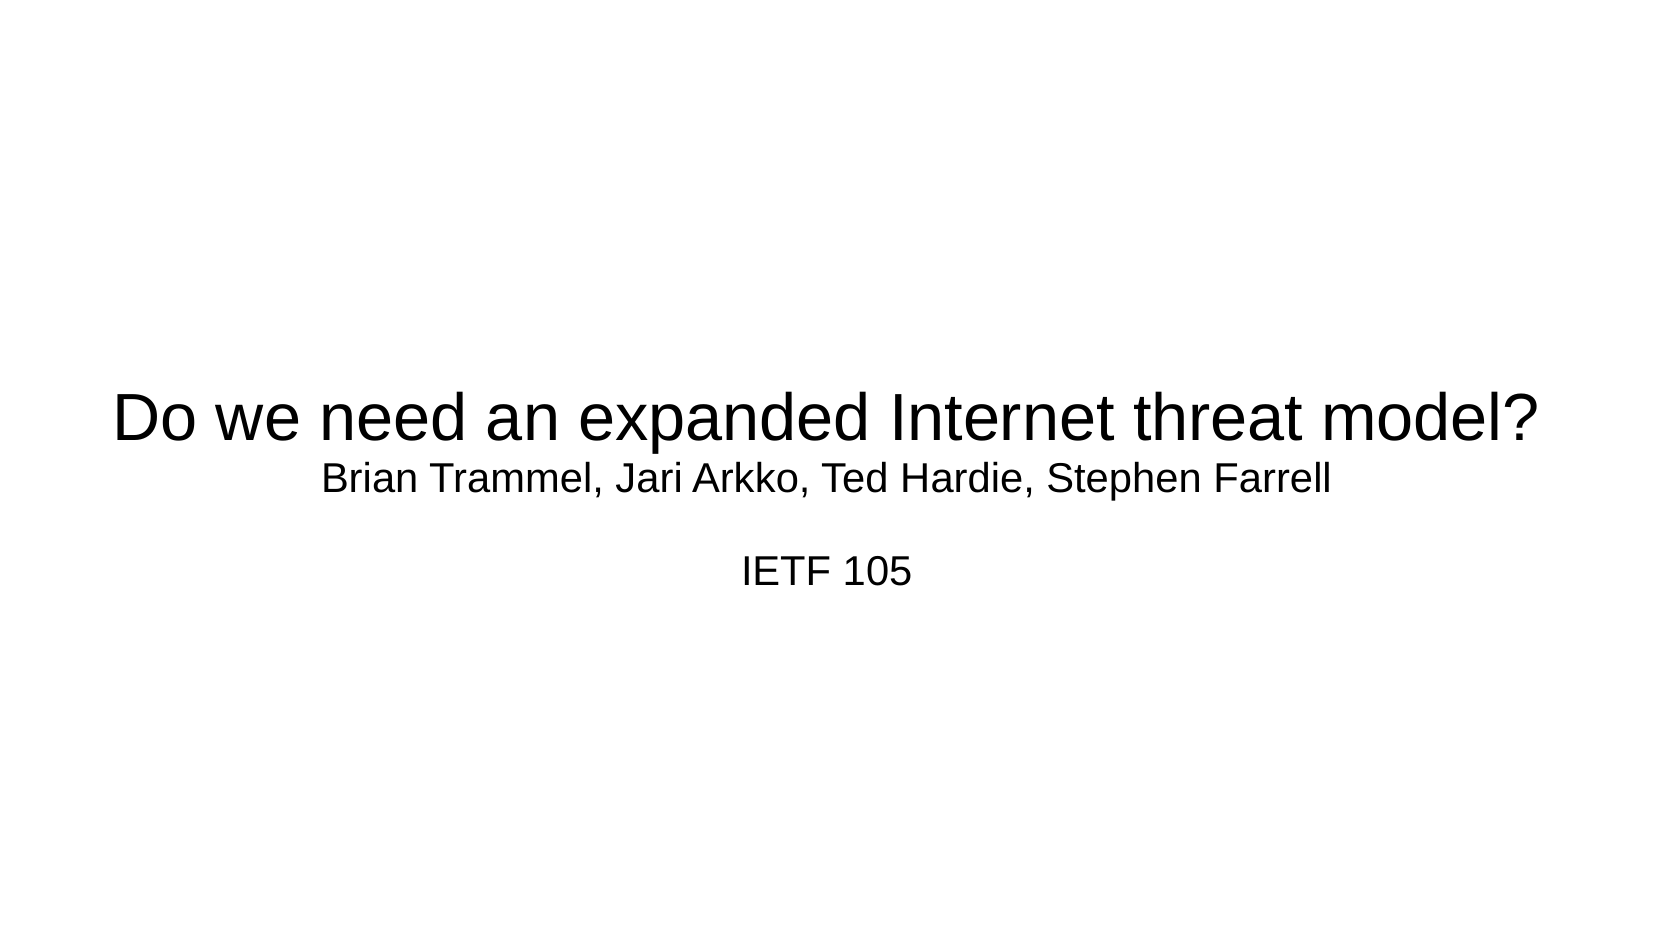

# Do we need an expanded Internet threat model?
Brian Trammel, Jari Arkko, Ted Hardie, Stephen Farrell
IETF 105